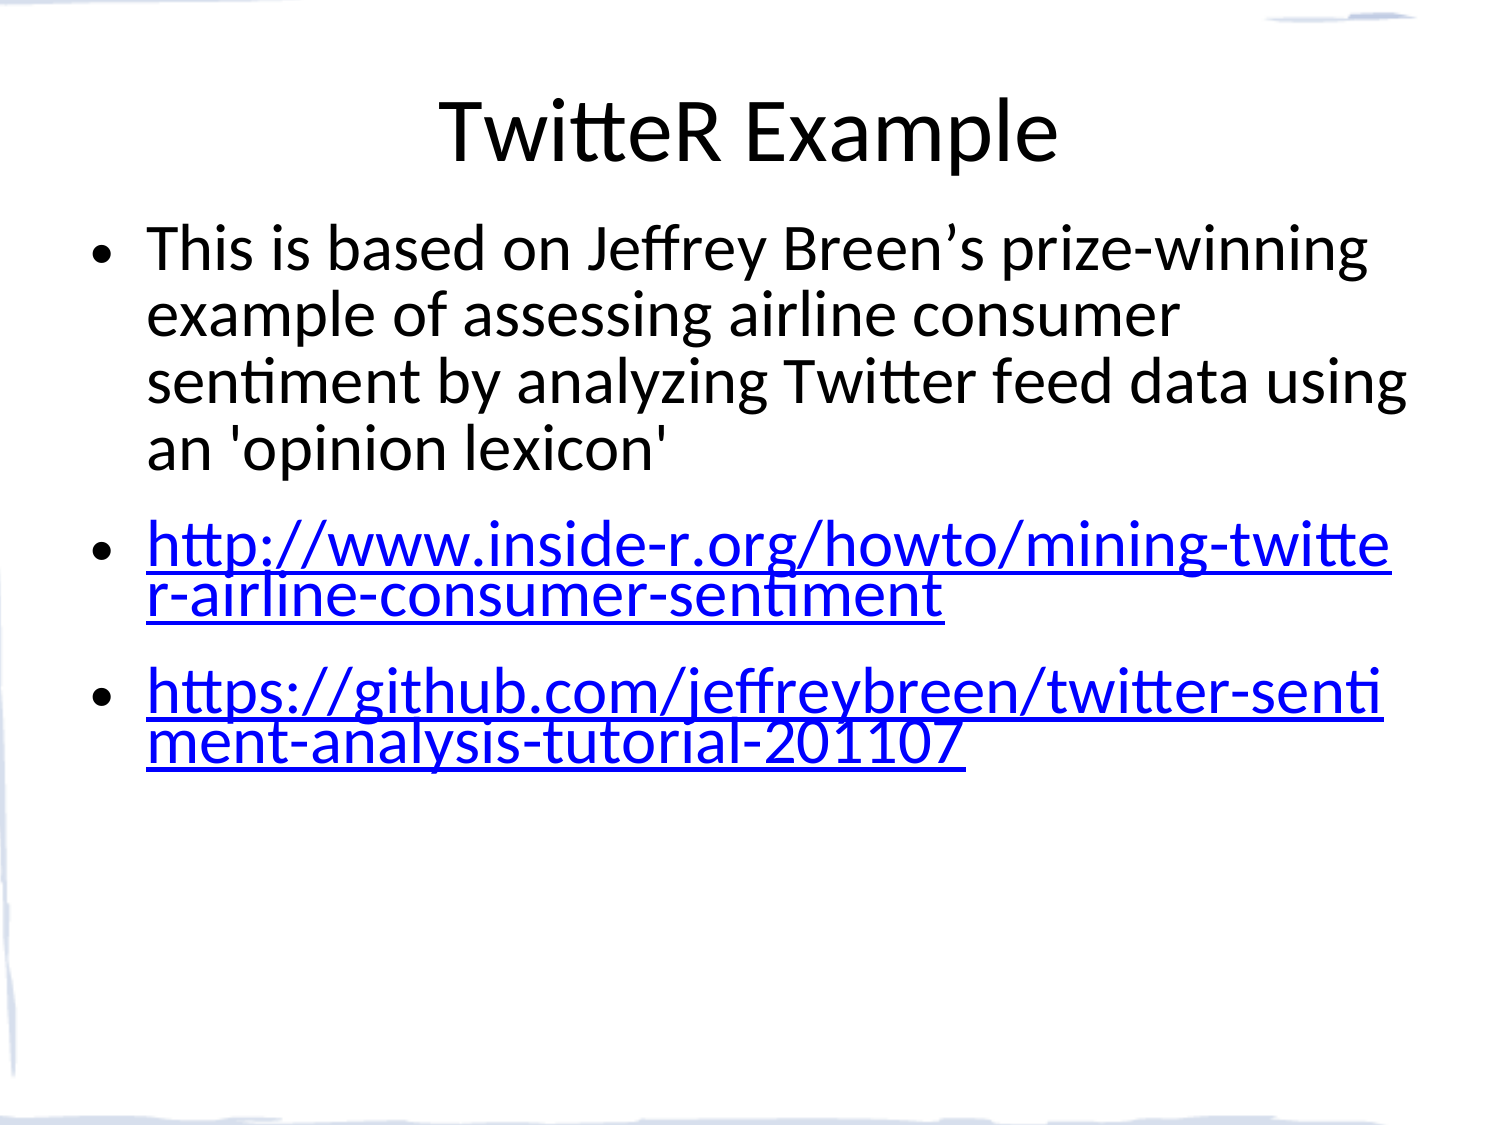

# TwitteR Example
This is based on Jeffrey Breen’s prize-winning example of assessing airline consumer sentiment by analyzing Twitter feed data using an 'opinion lexicon'
http://www.inside-r.org/howto/mining-twitter-airline-consumer-sentiment
https://github.com/jeffreybreen/twitter-sentiment-analysis-tutorial-201107